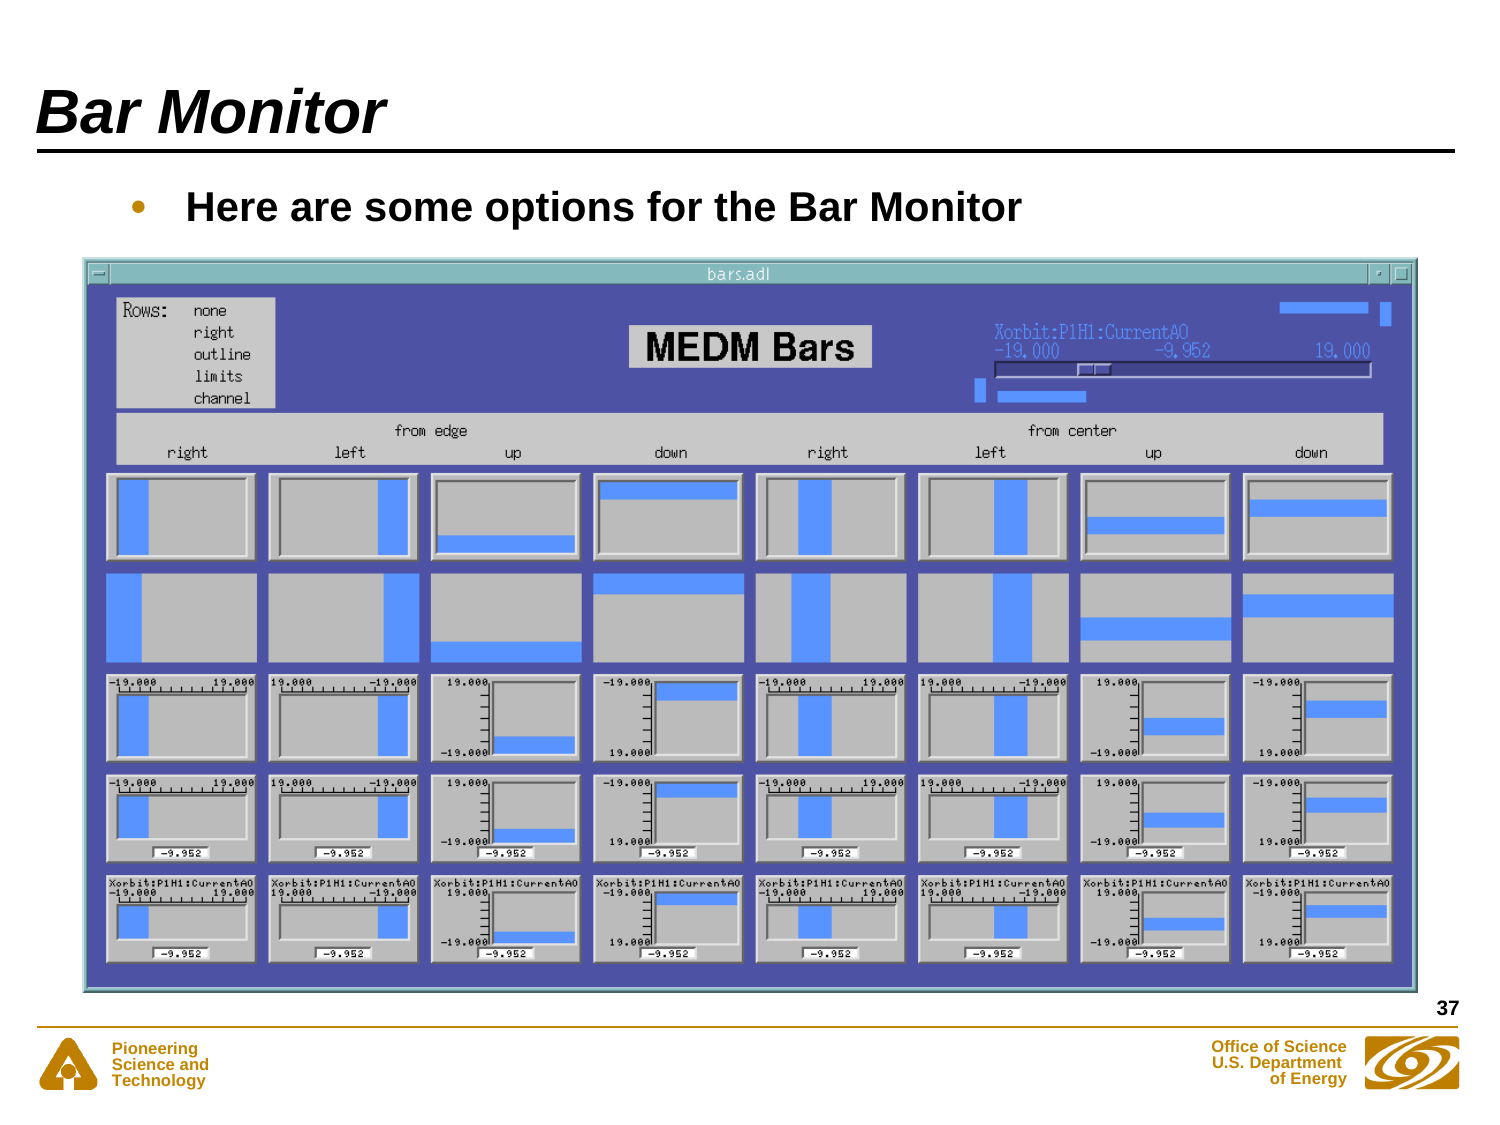

# Bar Monitor
Here are some options for the Bar Monitor
37